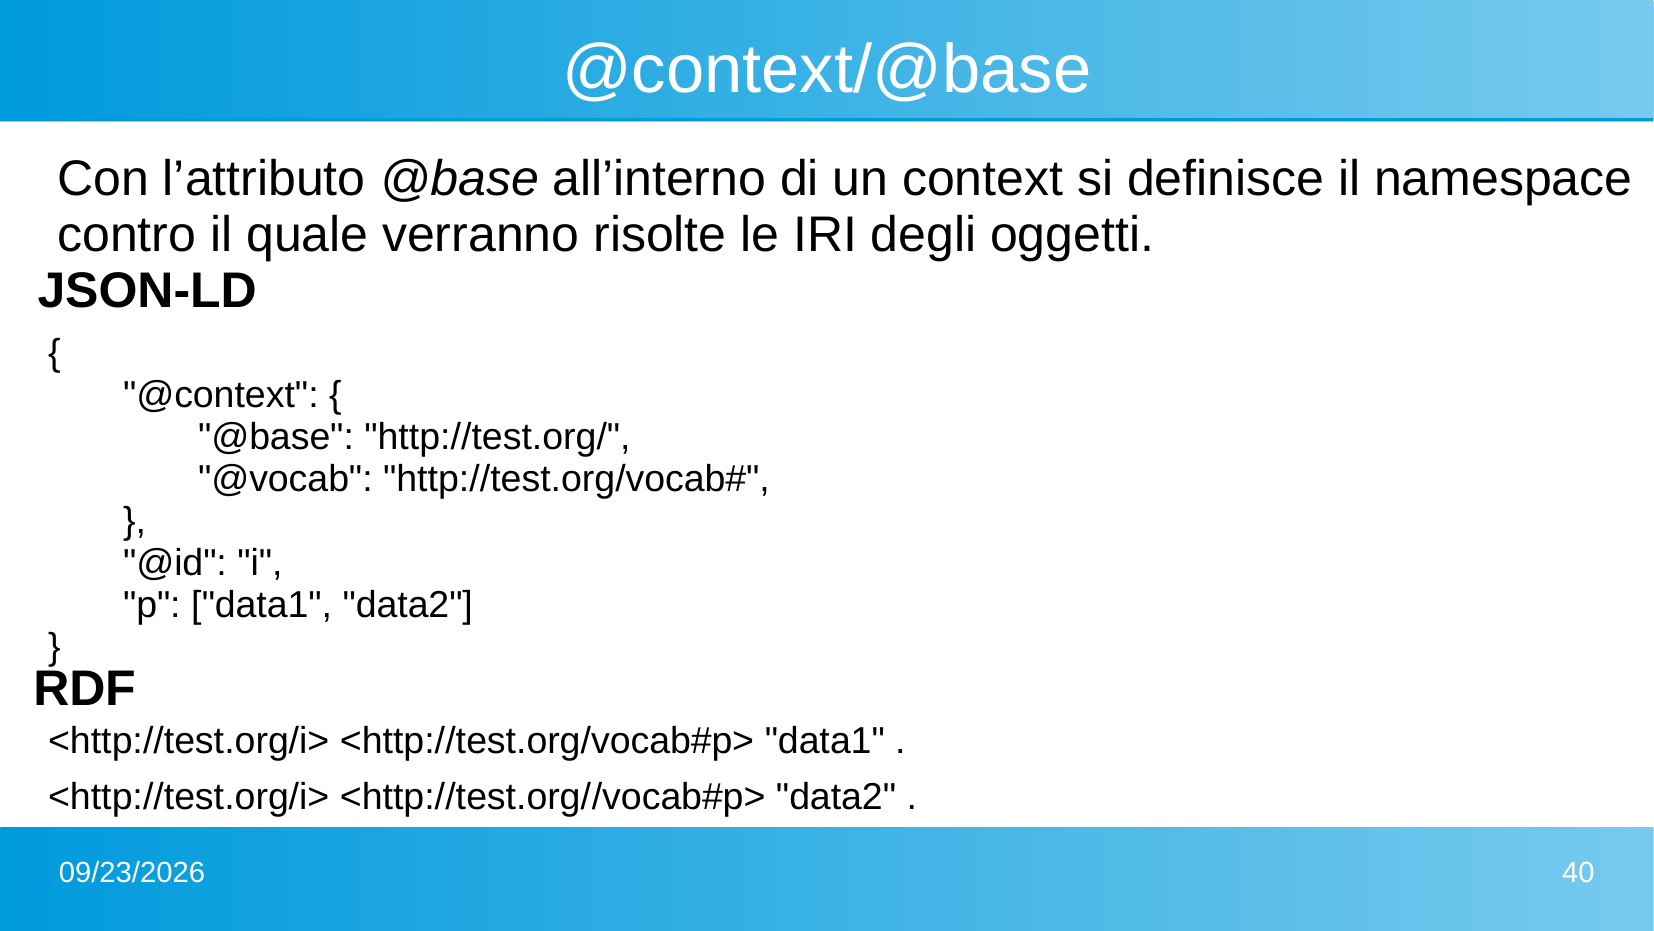

# @context/@base
Con l’attributo @base all’interno di un context si definisce il namespace contro il quale verranno risolte le IRI degli oggetti.
JSON-LD
{
	"@context": {
		"@base": "http://test.org/",
		"@vocab": "http://test.org/vocab#",
	},
	"@id": "i",
 	"p": ["data1", "data2"]
}
RDF
<http://test.org/i> <http://test.org/vocab#p> "data1" .
<http://test.org/i> <http://test.org//vocab#p> "data2" .
40